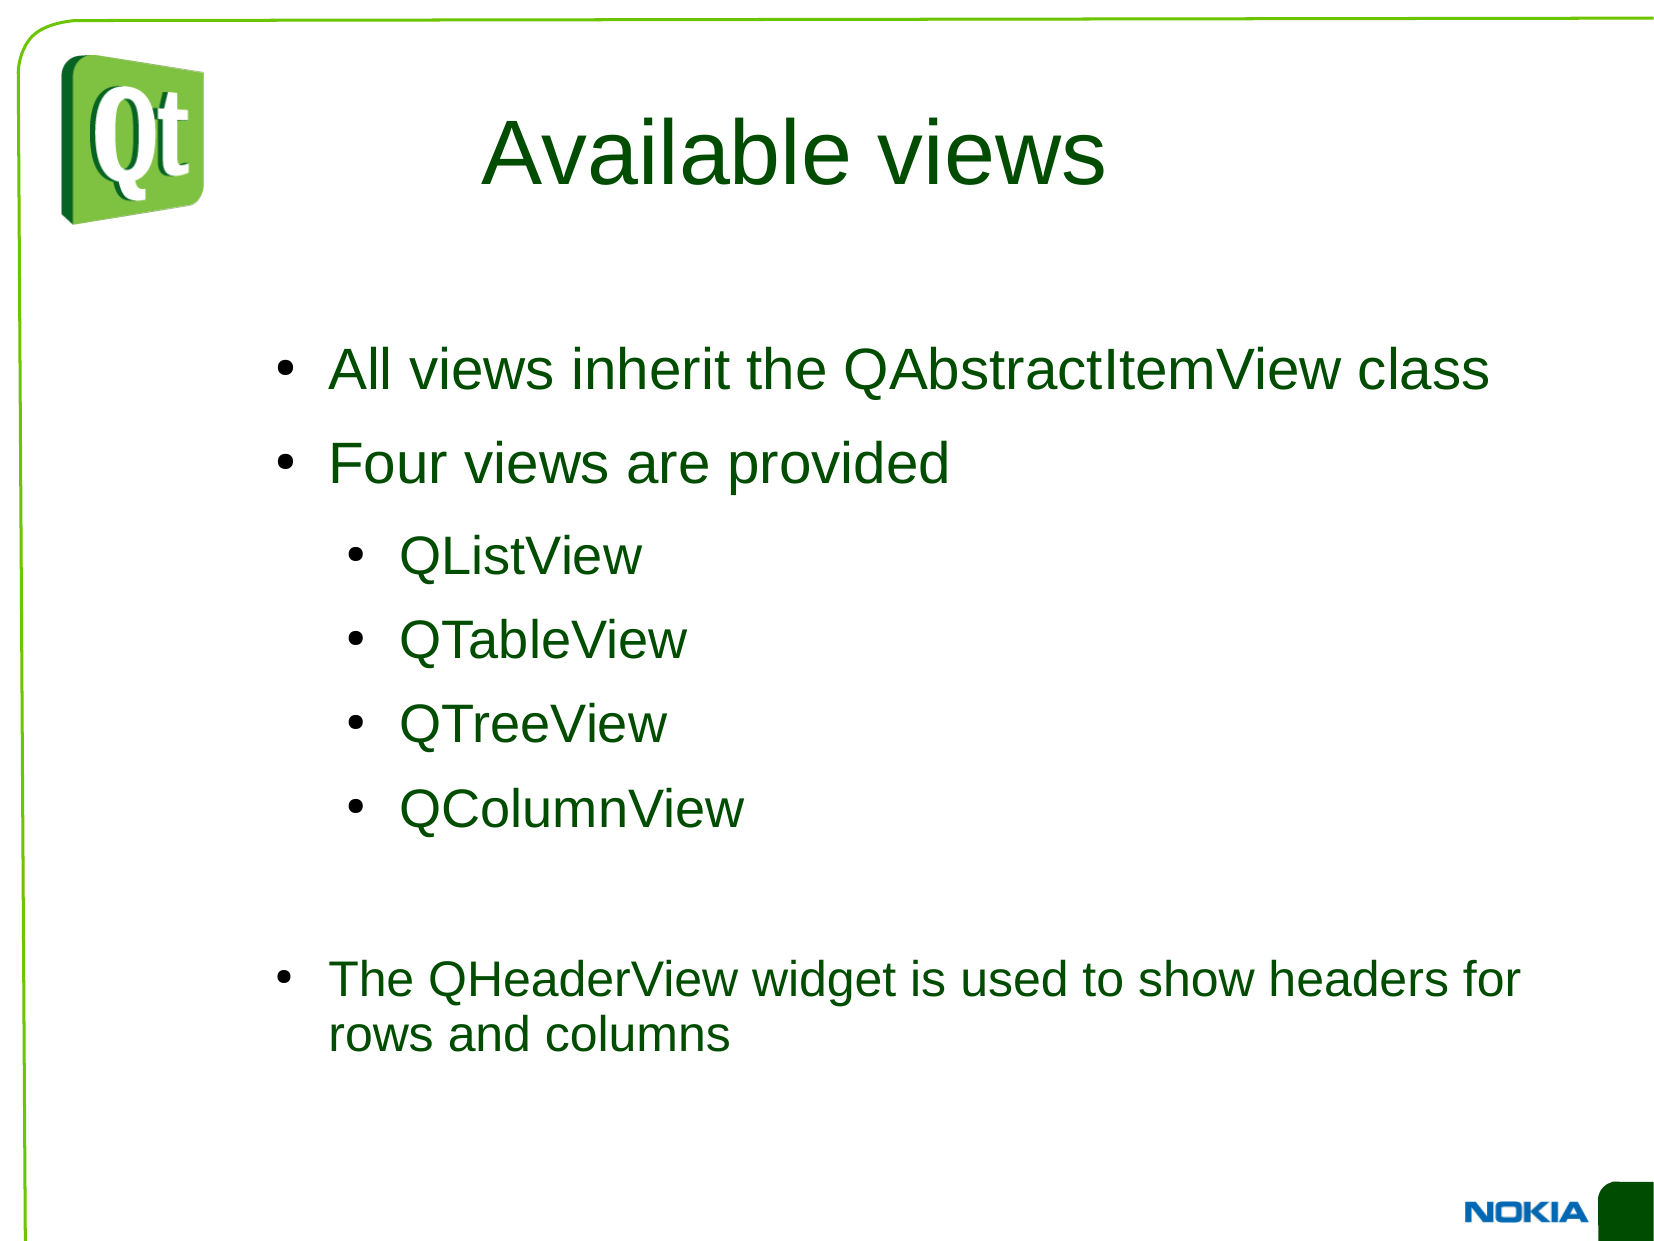

# Available views
All views inherit the QAbstractItemView class
Four views are provided
QListView
QTableView
QTreeView
QColumnView
The QHeaderView widget is used to show headers for rows and columns